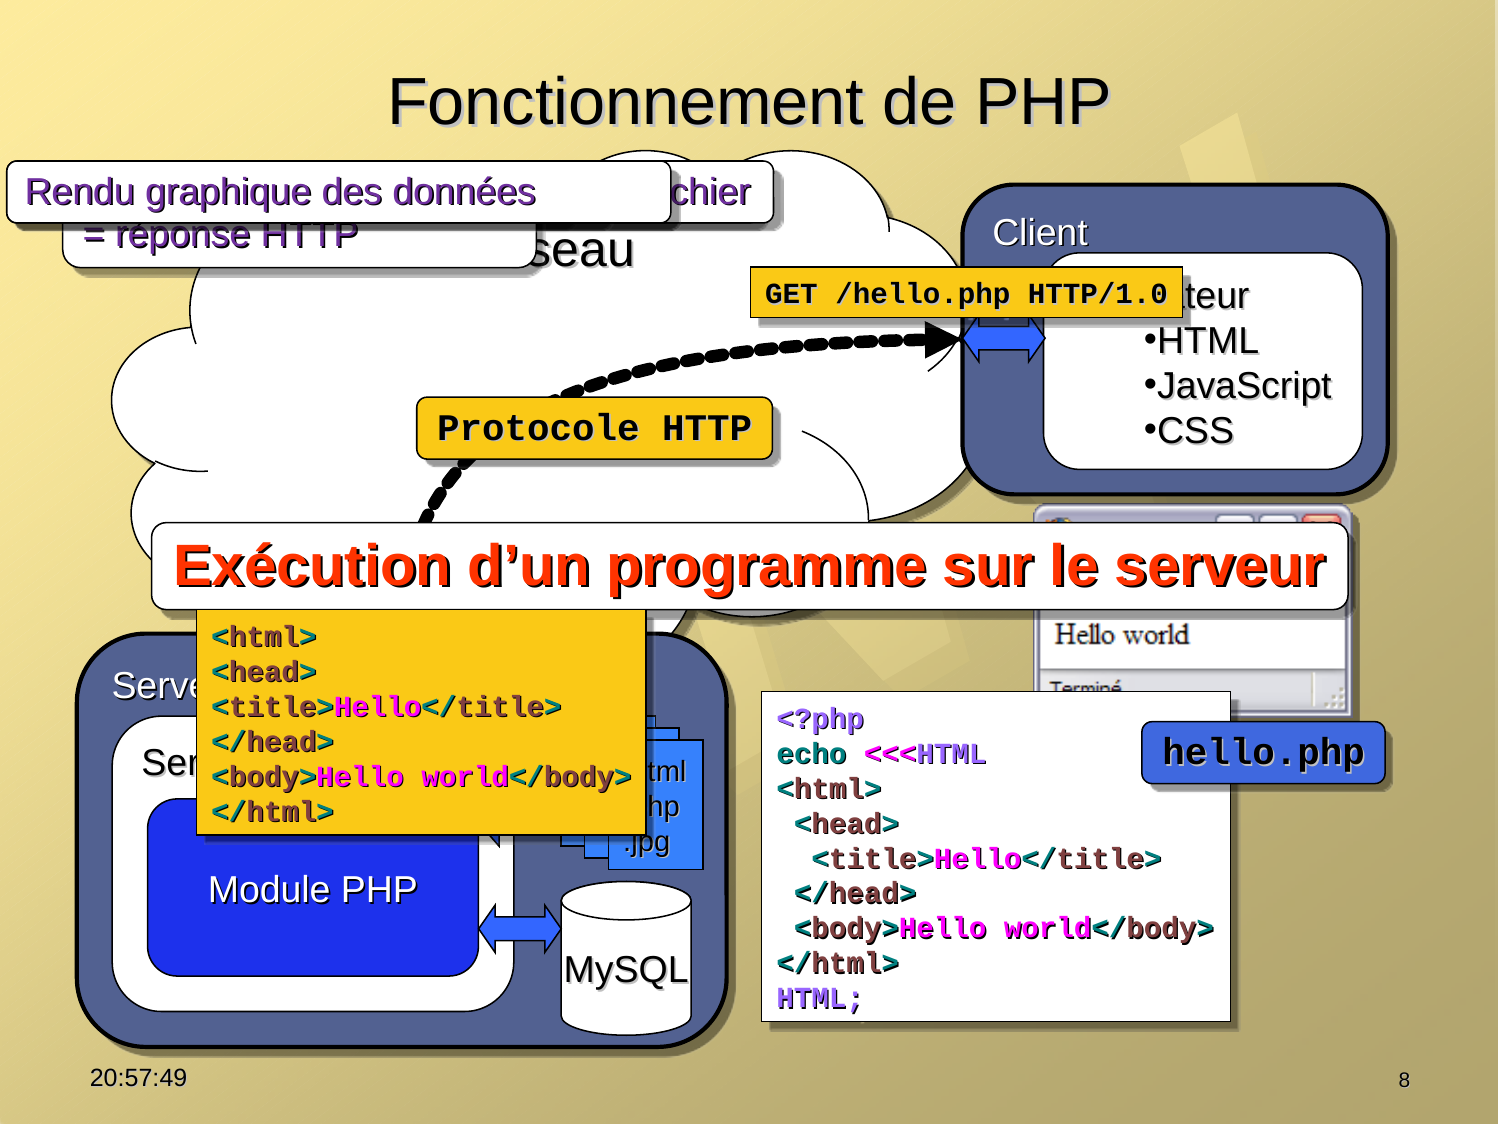

# Fonctionnement de PHP
Réseau
Envoi du résultat au client
= réponse HTTP
Fermeture de la connexion
Rendu graphique des données
Requête HTTP du client (hello.php)
Exécution du code PHP
Localisation de la ressource
Connexion sur le serveur (port 80)
Localisation du code PHP dans le fichier
Client
Navigateur
HTML
JavaScript
CSS
GET /hello.php HTTP/1.0
Protocole HTTP
Exécution d’un programme sur le serveur
<html>
<head>
<title>Hello</title>
</head>
<body>Hello world</body>
</html>
Serveur
<?php
echo <<<HTML
<html>
 <head>
 <title>Hello</title>
 </head>
 <body>Hello world</body>
</html>
HTML;
Serveur Web
.html
.php
.jpg
hello.php
Module PHP
MySQL
21:08:08